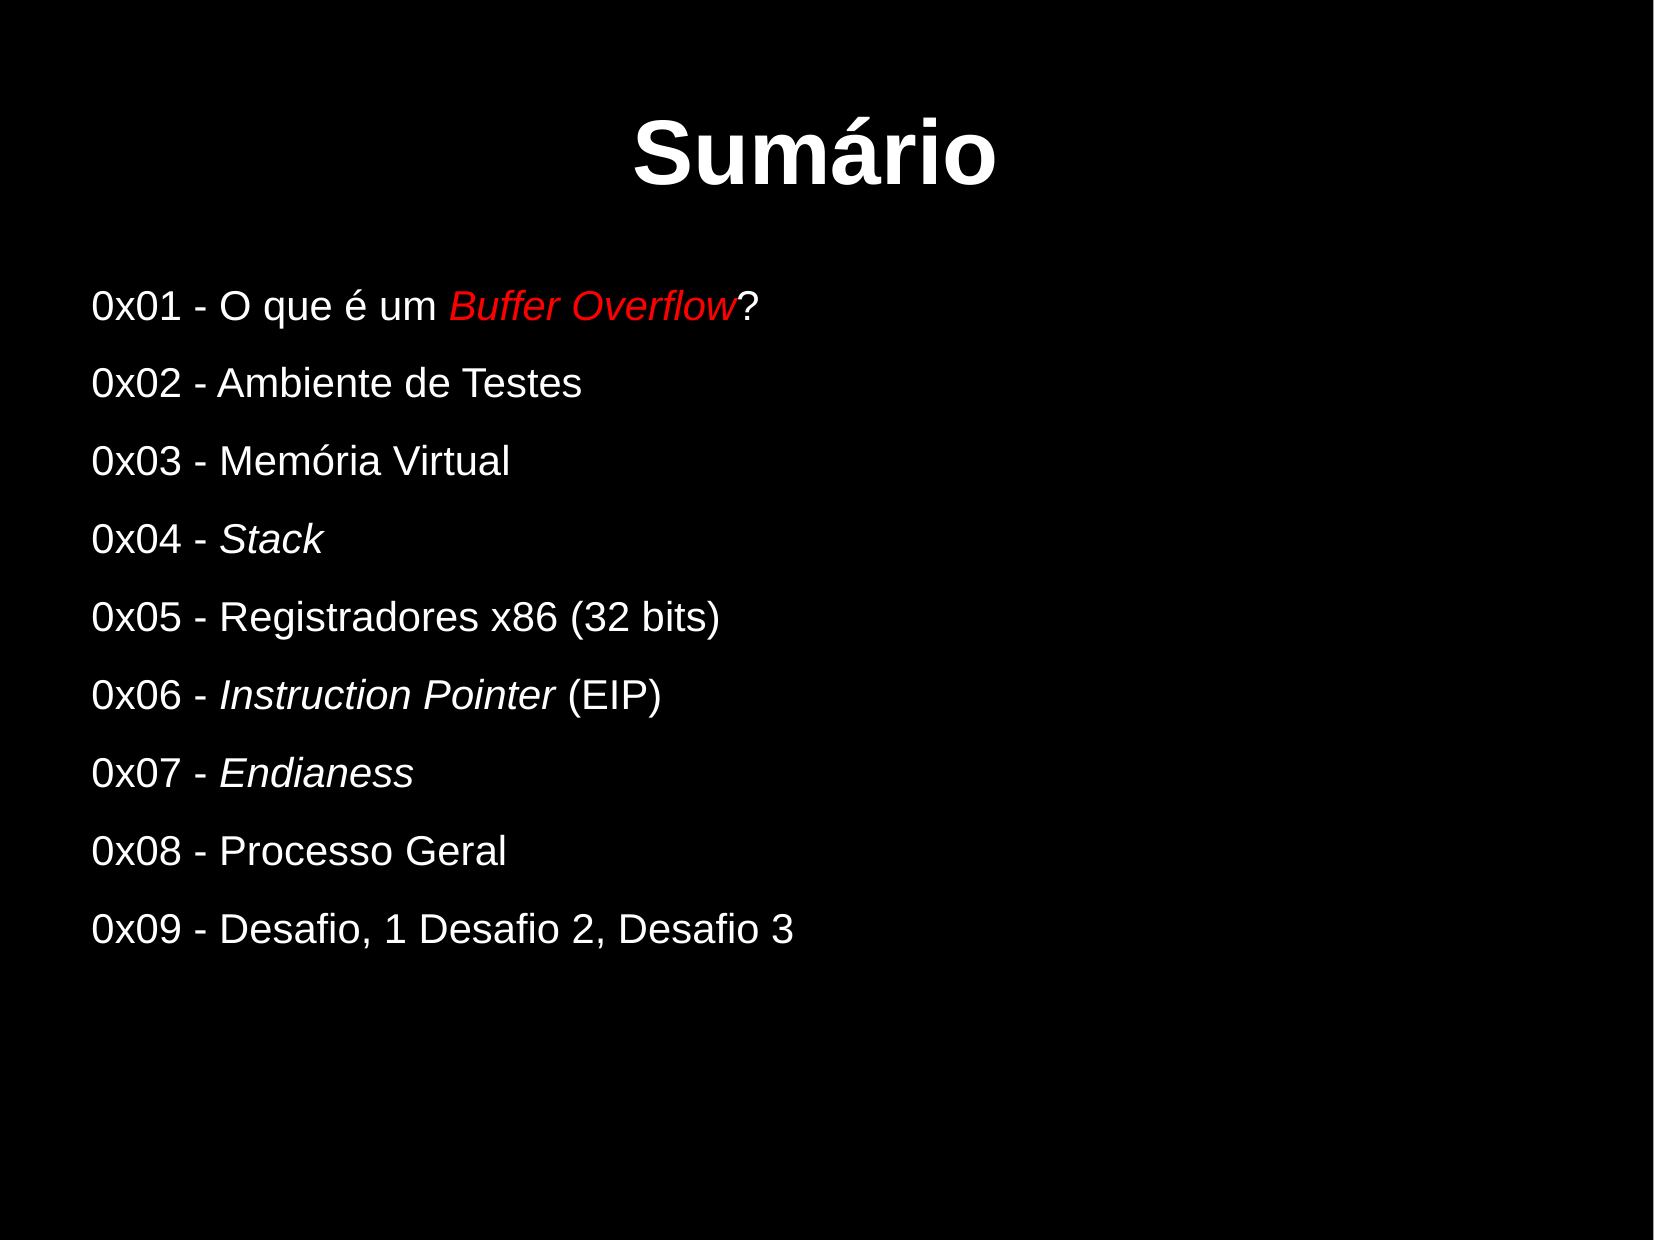

# Sumário
0x01 - O que é um Buffer Overflow?
0x02 - Ambiente de Testes
0x03 - Memória Virtual
0x04 - Stack
0x05 - Registradores x86 (32 bits)
0x06 - Instruction Pointer (EIP)
0x07 - Endianess
0x08 - Processo Geral
0x09 - Desafio, 1 Desafio 2, Desafio 3